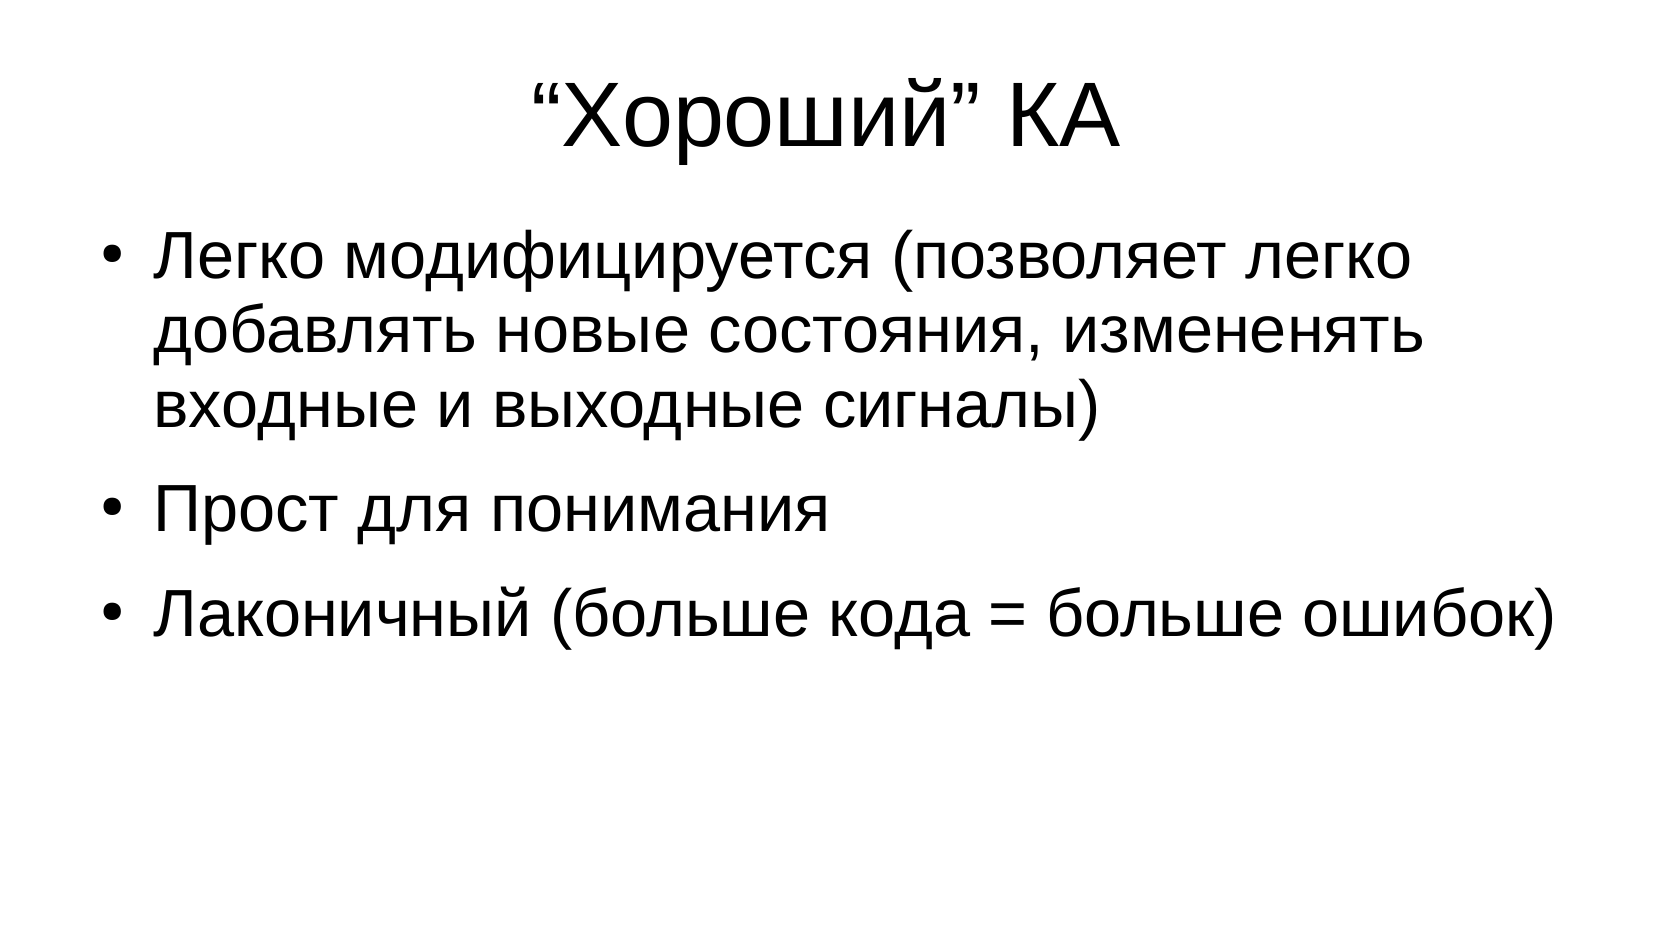

# “Хороший” КА
Легко модифицируется (позволяет легко добавлять новые состояния, измененять входные и выходные сигналы)
Прост для понимания
Лаконичный (больше кода = больше ошибок)